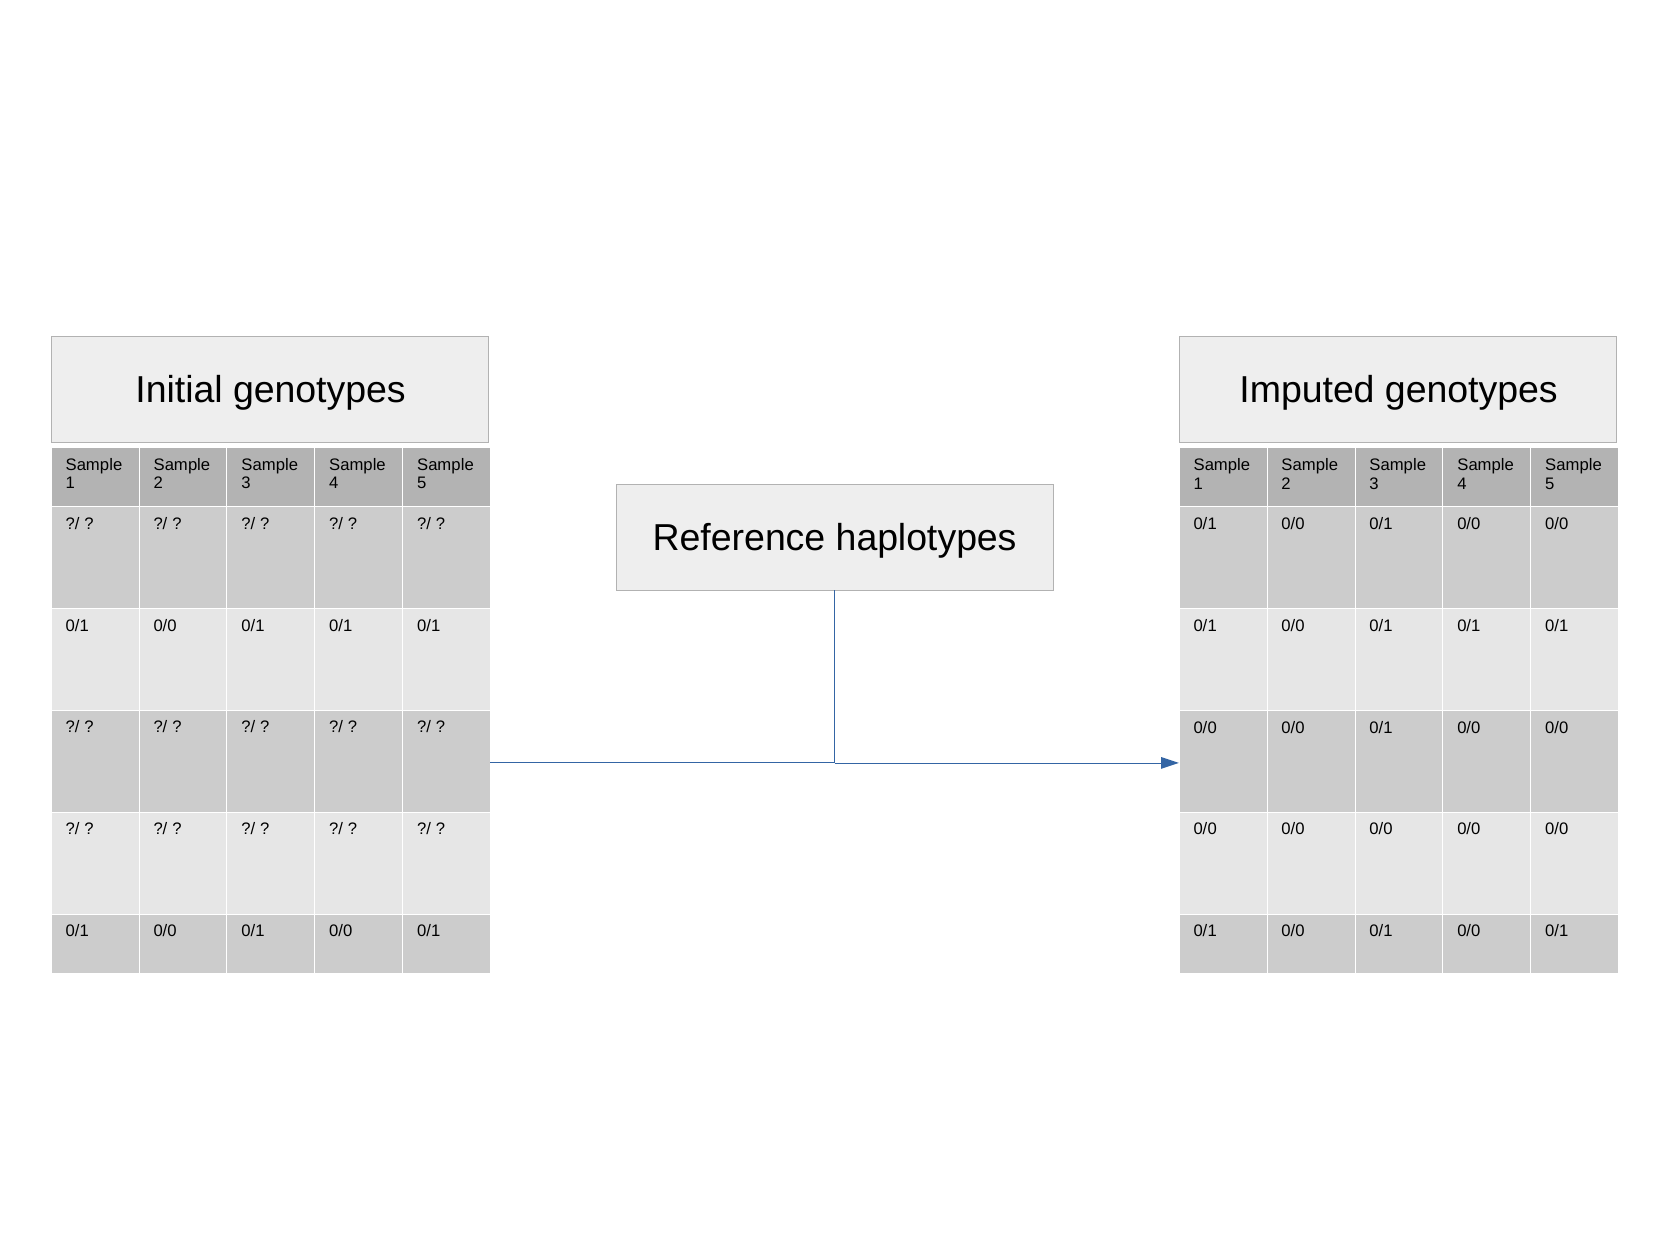

Initial genotypes
| Sample 1 | Sample 2 | Sample 3 | Sample 4 | Sample 5 |
| --- | --- | --- | --- | --- |
| ?/ ? | ?/ ? | ?/ ? | ?/ ? | ?/ ? |
| 0/1 | 0/0 | 0/1 | 0/1 | 0/1 |
| ?/ ? | ?/ ? | ?/ ? | ?/ ? | ?/ ? |
| ?/ ? | ?/ ? | ?/ ? | ?/ ? | ?/ ? |
| 0/1 | 0/0 | 0/1 | 0/0 | 0/1 |
| | | | | |
| | | | | |
| | | | | |
| | | | | |
Imputed genotypes
| Sample 1 | Sample 2 | Sample 3 | Sample 4 | Sample 5 |
| --- | --- | --- | --- | --- |
| 0/1 | 0/0 | 0/1 | 0/0 | 0/0 |
| 0/1 | 0/0 | 0/1 | 0/1 | 0/1 |
| 0/0 | 0/0 | 0/1 | 0/0 | 0/0 |
| 0/0 | 0/0 | 0/0 | 0/0 | 0/0 |
| 0/1 | 0/0 | 0/1 | 0/0 | 0/1 |
| | | | | |
| | | | | |
| | | | | |
| | | | | |
Reference haplotypes